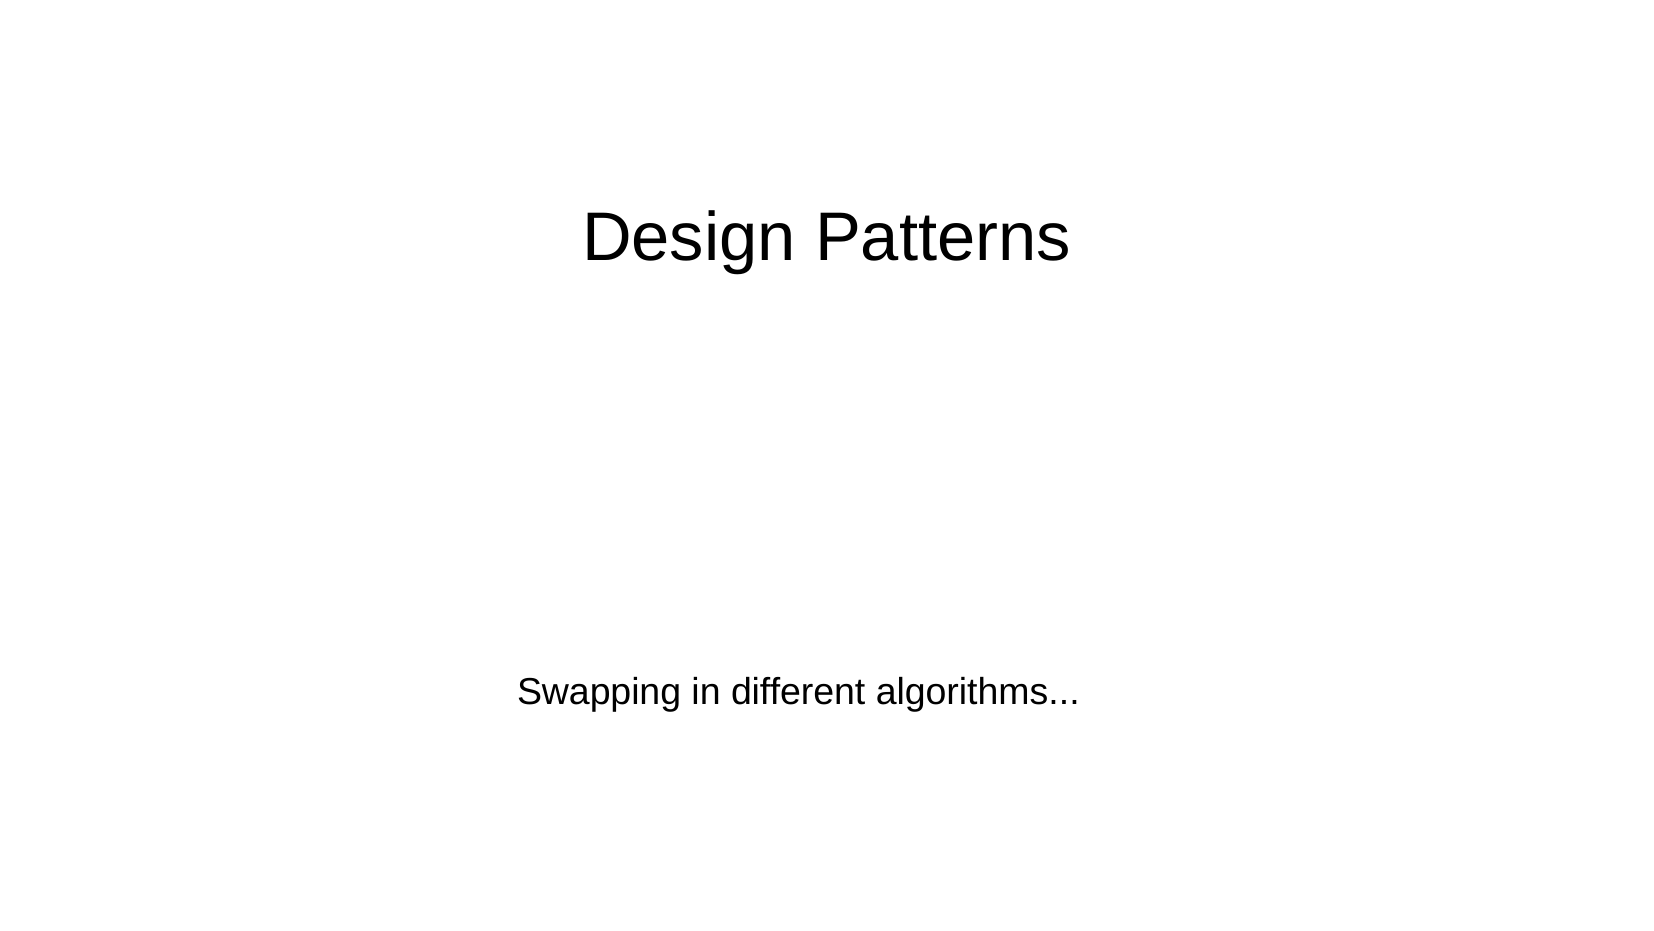

# Design Patterns
Swapping in different algorithms...